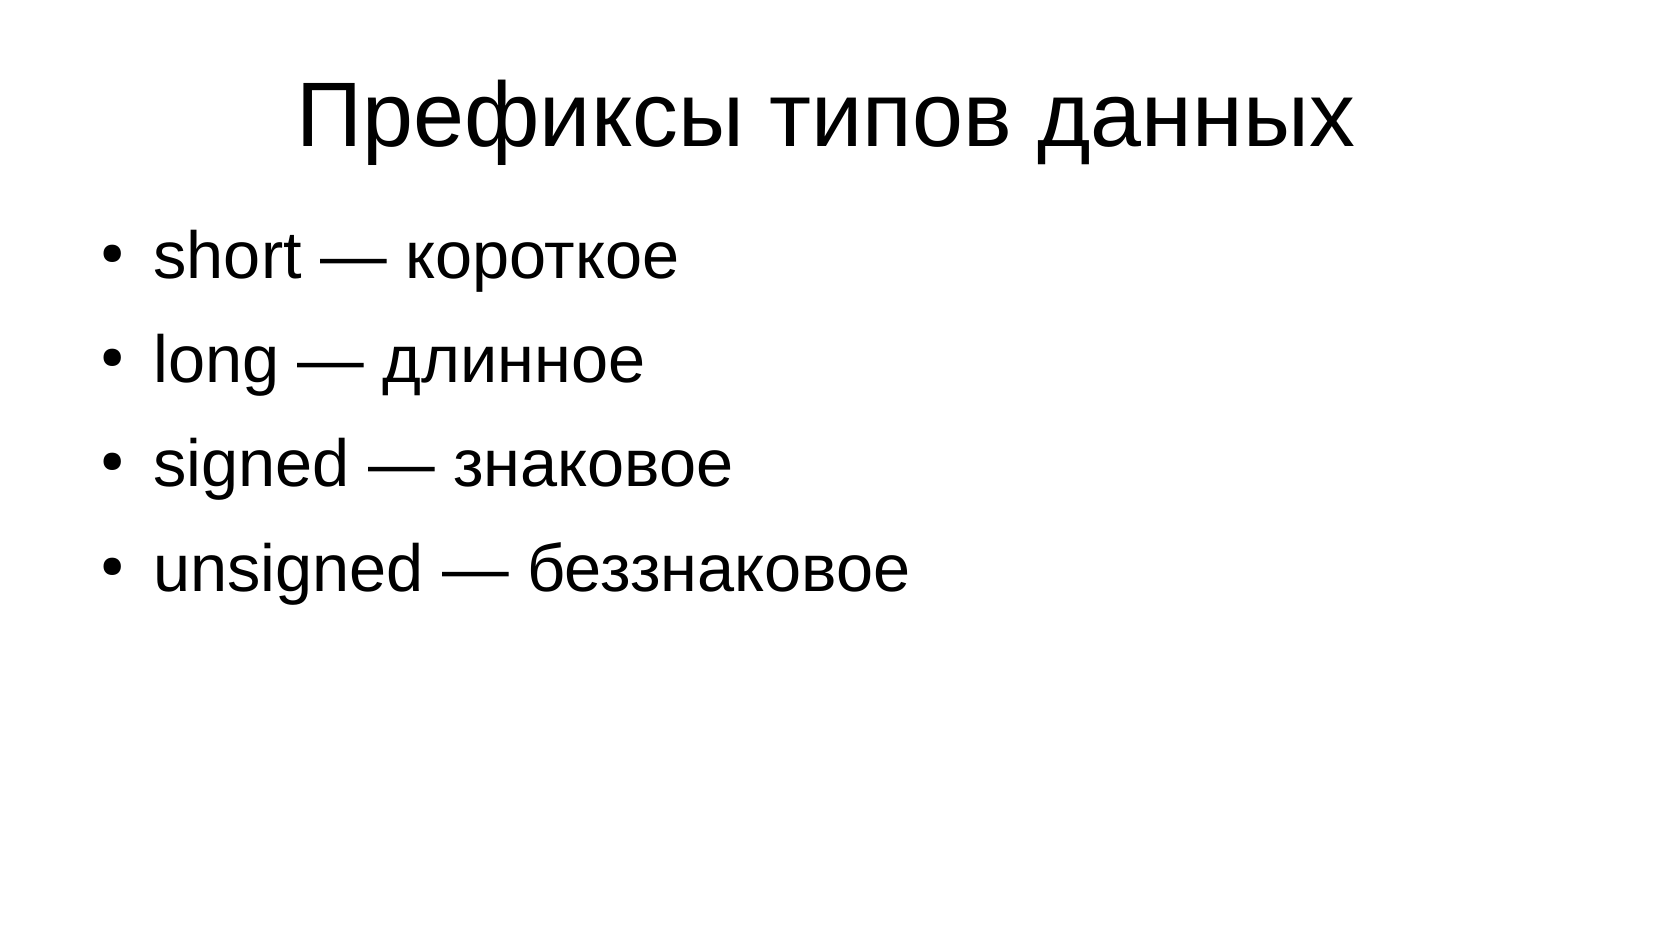

# Префиксы типов данных
short — короткое
long — длинное
signed — знаковое
unsigned — беззнаковое